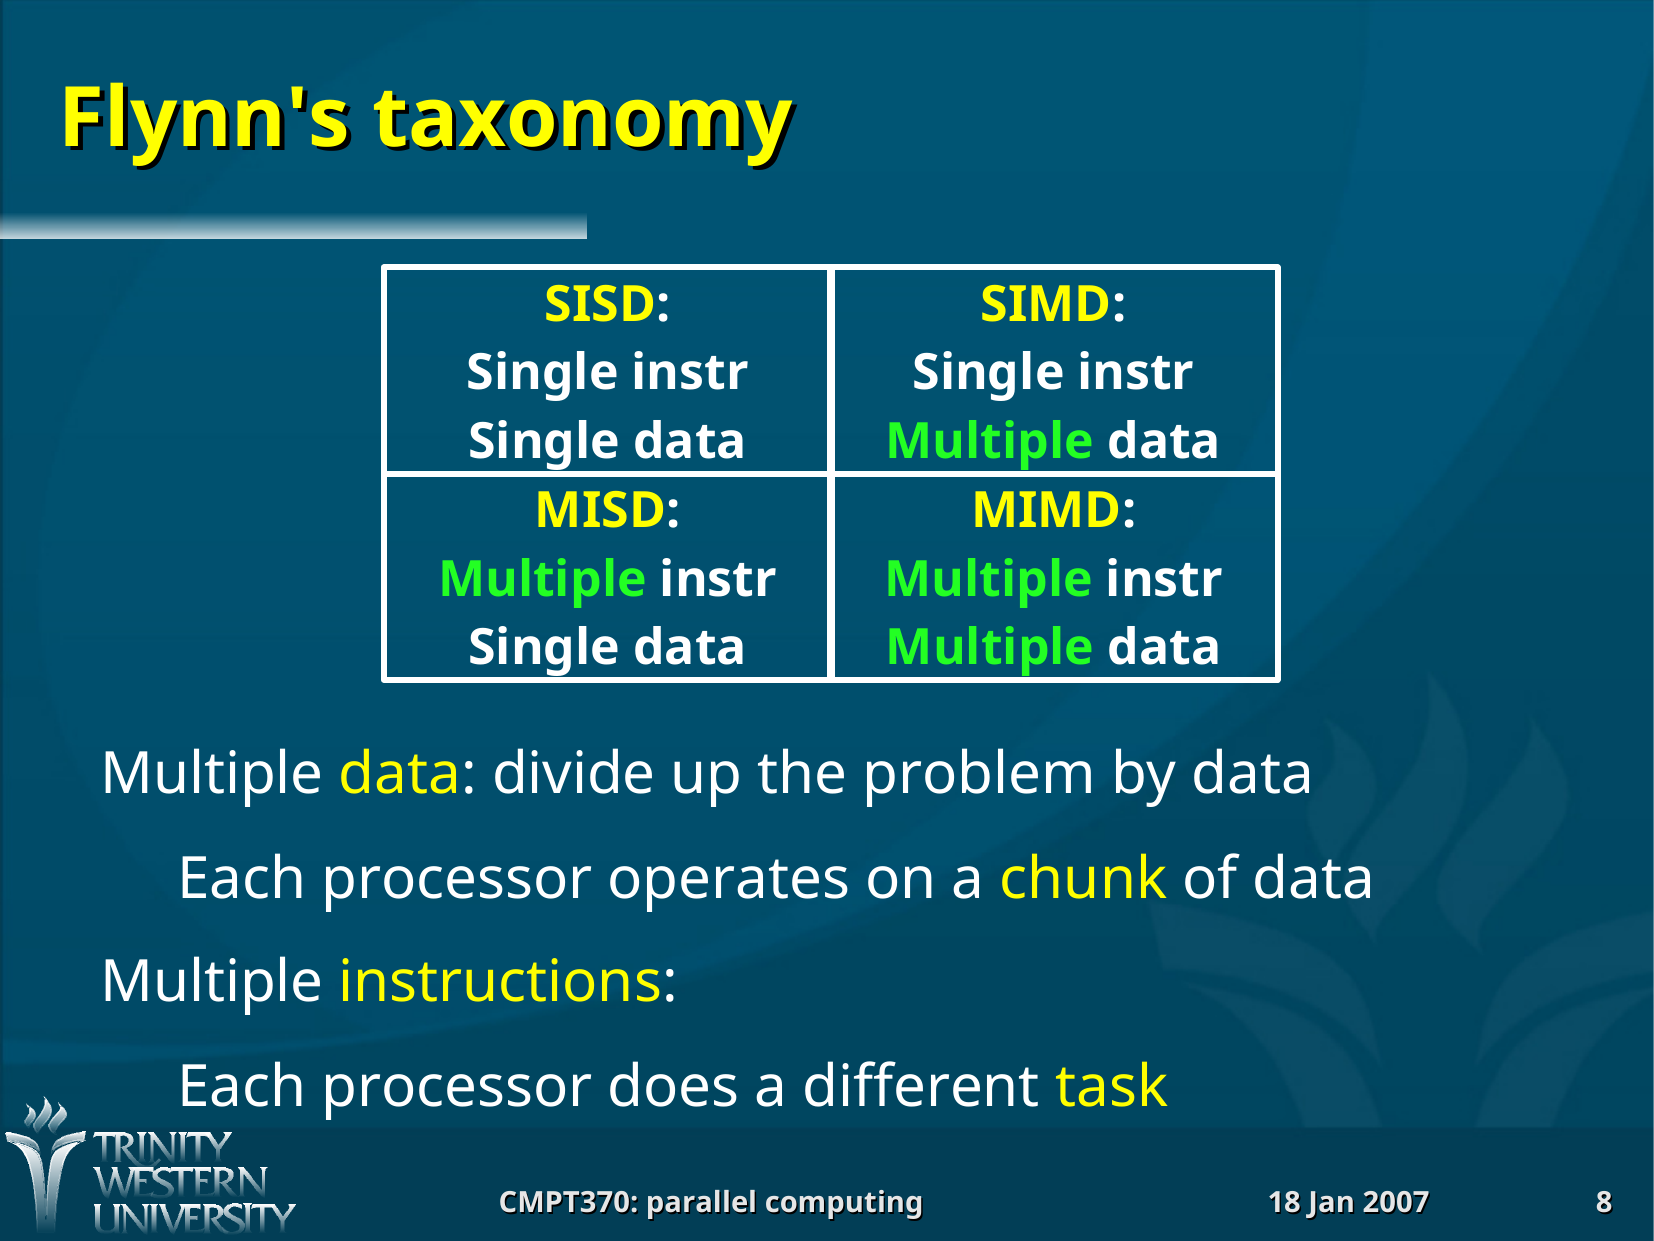

# Flynn's taxonomy
SISD:
Single instr
Single data
SIMD:
Single instr
Multiple data
MISD:
Multiple instr
Single data
MIMD:
Multiple instr
Multiple data
Multiple data: divide up the problem by data
Each processor operates on a chunk of data
Multiple instructions:
Each processor does a different task
CMPT370: parallel computing
18 Jan 2007
8